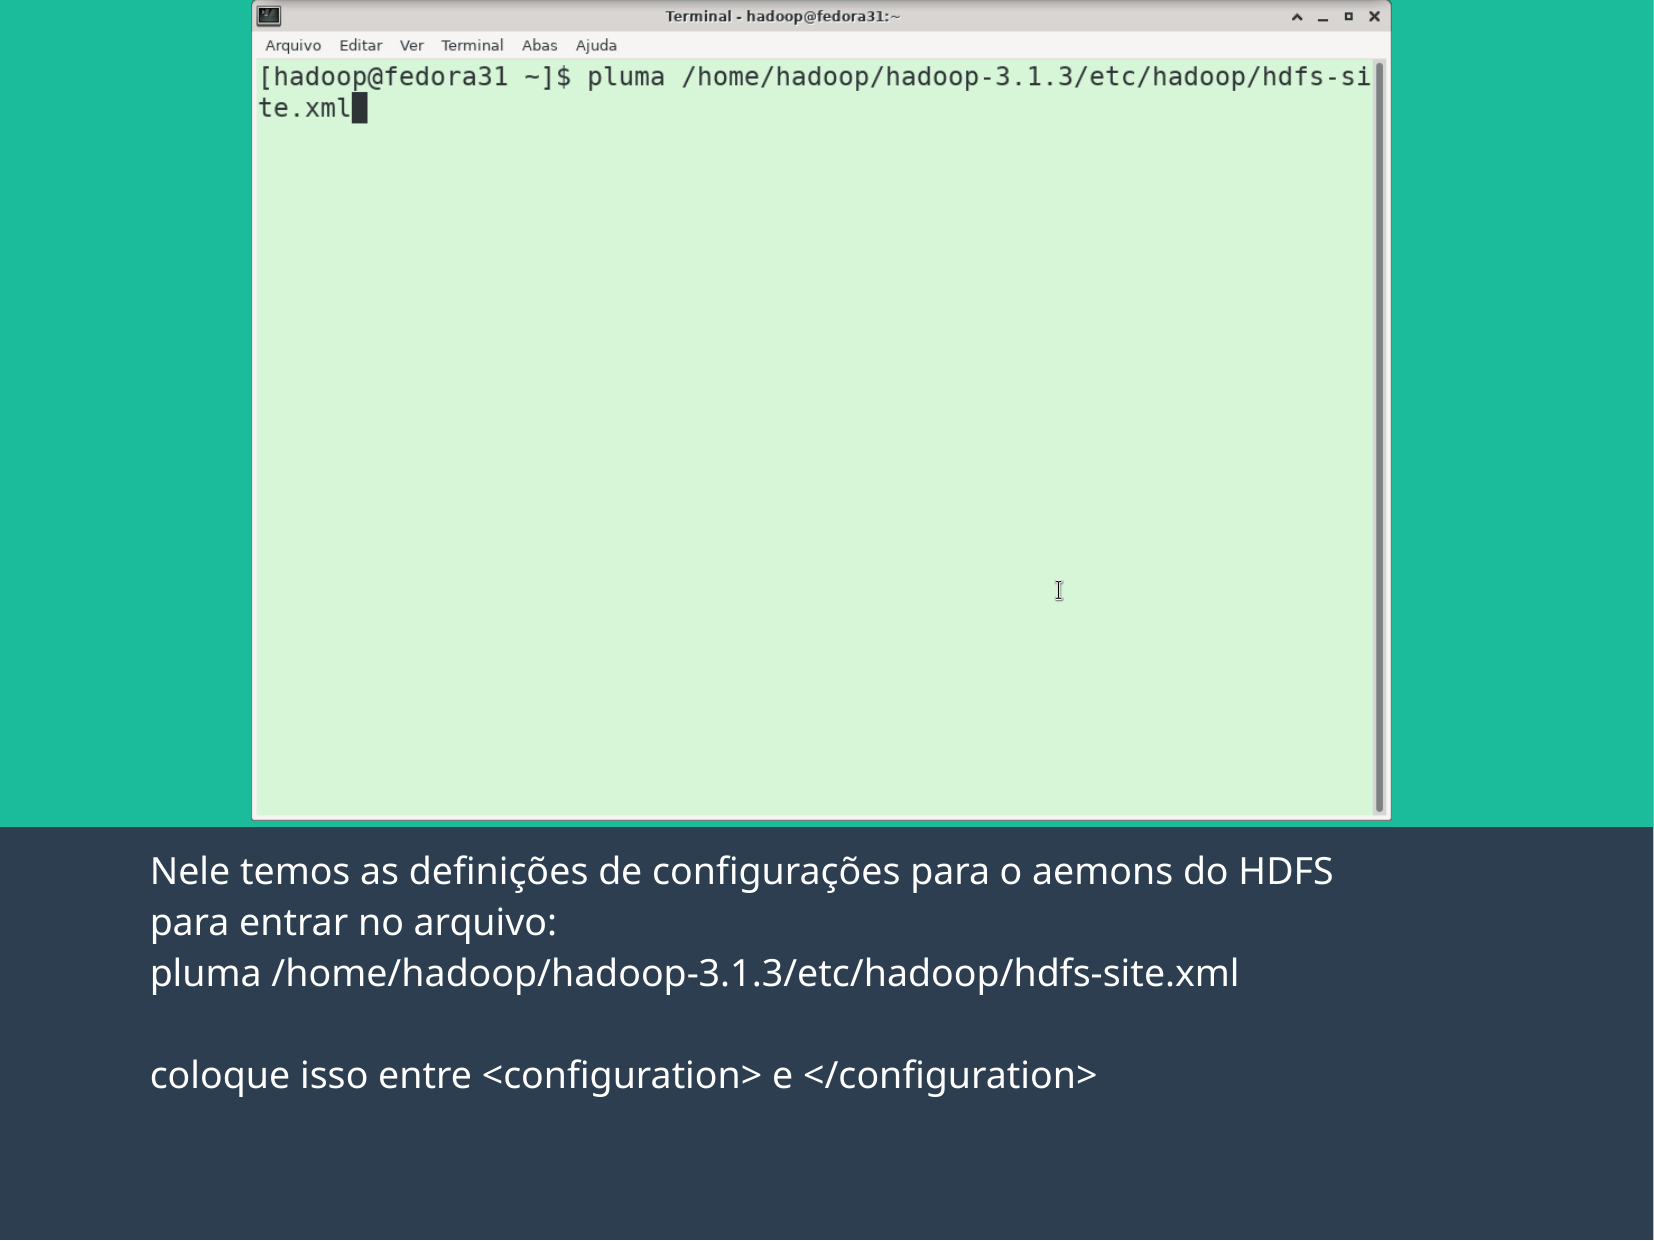

Nele temos as definições de configurações para o aemons do HDFS
para entrar no arquivo:
pluma /home/hadoop/hadoop-3.1.3/etc/hadoop/hdfs-site.xml
coloque isso entre <configuration> e </configuration>